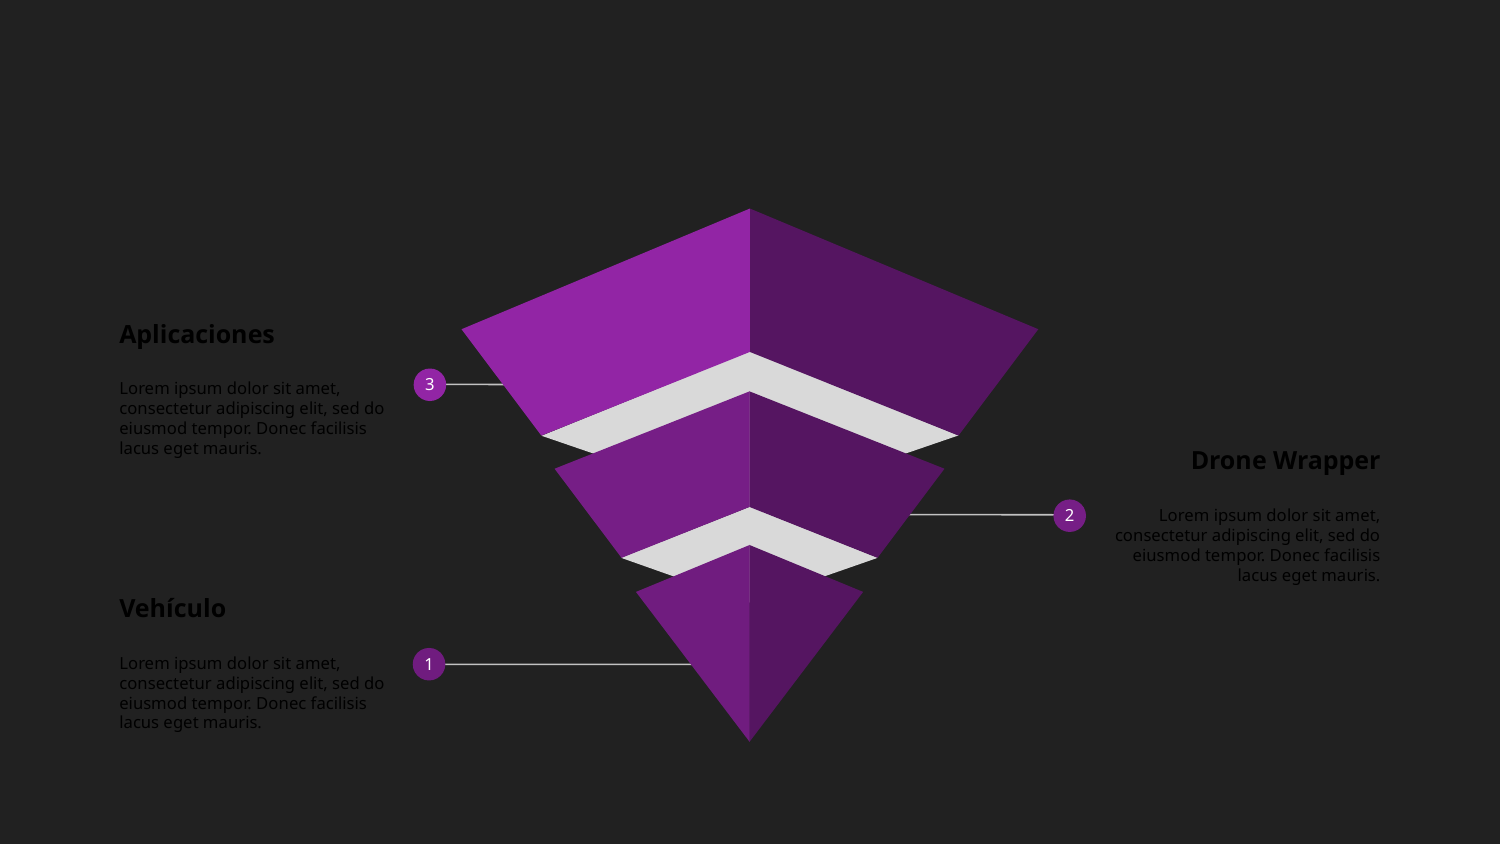

#
Aplicaciones
Lorem ipsum dolor sit amet, consectetur adipiscing elit, sed do eiusmod tempor. Donec facilisis lacus eget mauris.
3
Drone Wrapper
Lorem ipsum dolor sit amet, consectetur adipiscing elit, sed do eiusmod tempor. Donec facilisis lacus eget mauris.
2
Vehículo
Lorem ipsum dolor sit amet, consectetur adipiscing elit, sed do eiusmod tempor. Donec facilisis lacus eget mauris.
1